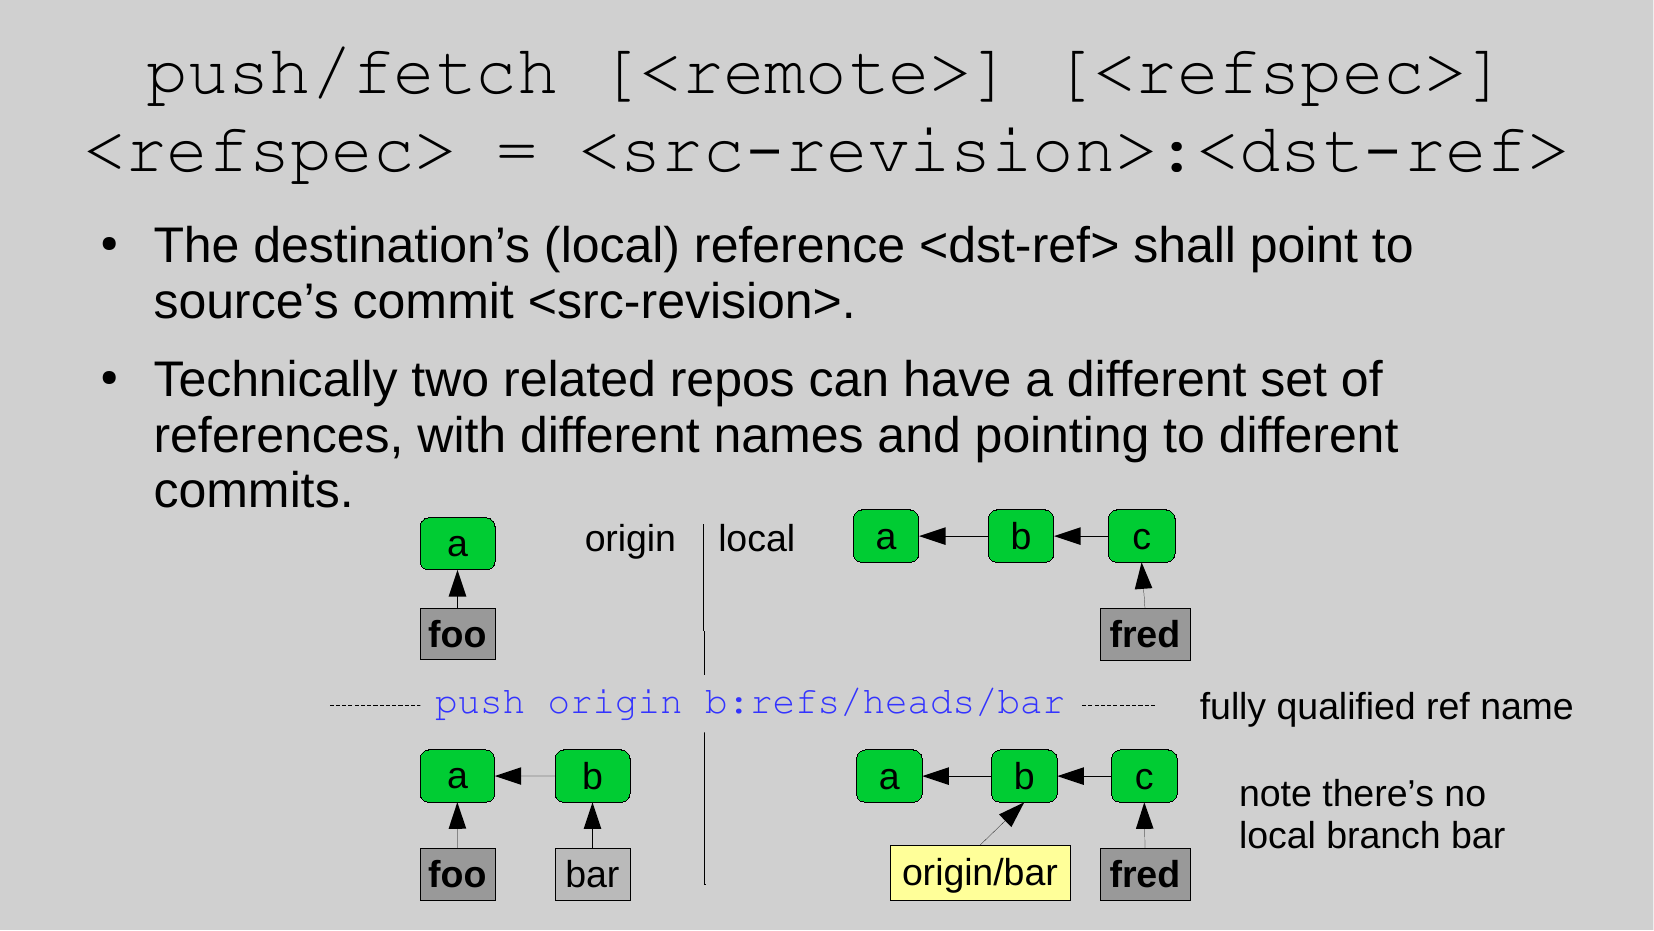

# push/fetch [<remote>] [<refspec>] <refspec> = <src-revision>:<dst-ref>
The destination’s (local) reference <dst-ref> shall point to source’s commit <src-revision>.
Technically two related repos can have a different set of references, with different names and pointing to different commits.
origin
local
a
b
c
a
foo
fred
push origin b:refs/heads/bar
fully qualified ref name
a
b
a
b
c
note there’s no
local branch bar
origin/bar
foo
bar
fred